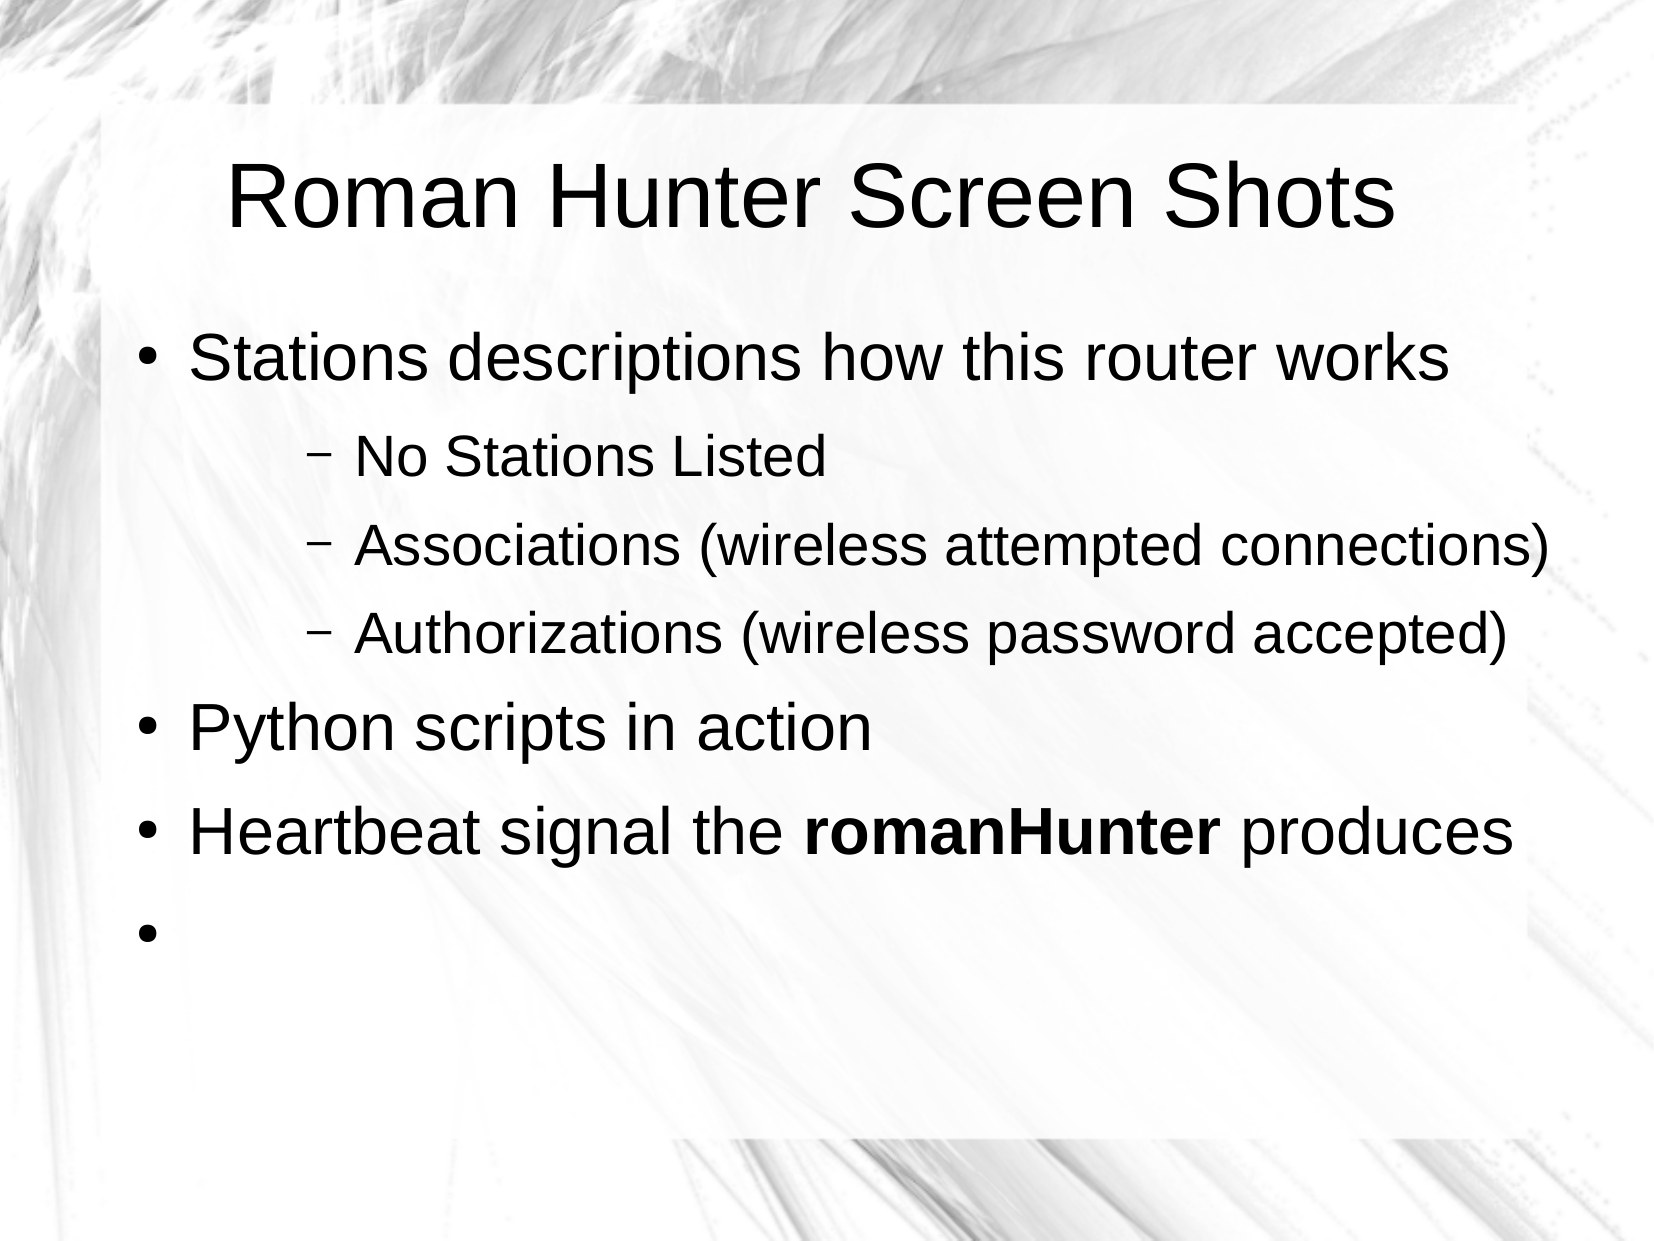

# Roman Hunter Screen Shots
Stations descriptions how this router works
No Stations Listed
Associations (wireless attempted connections)
Authorizations (wireless password accepted)
Python scripts in action
Heartbeat signal the romanHunter produces